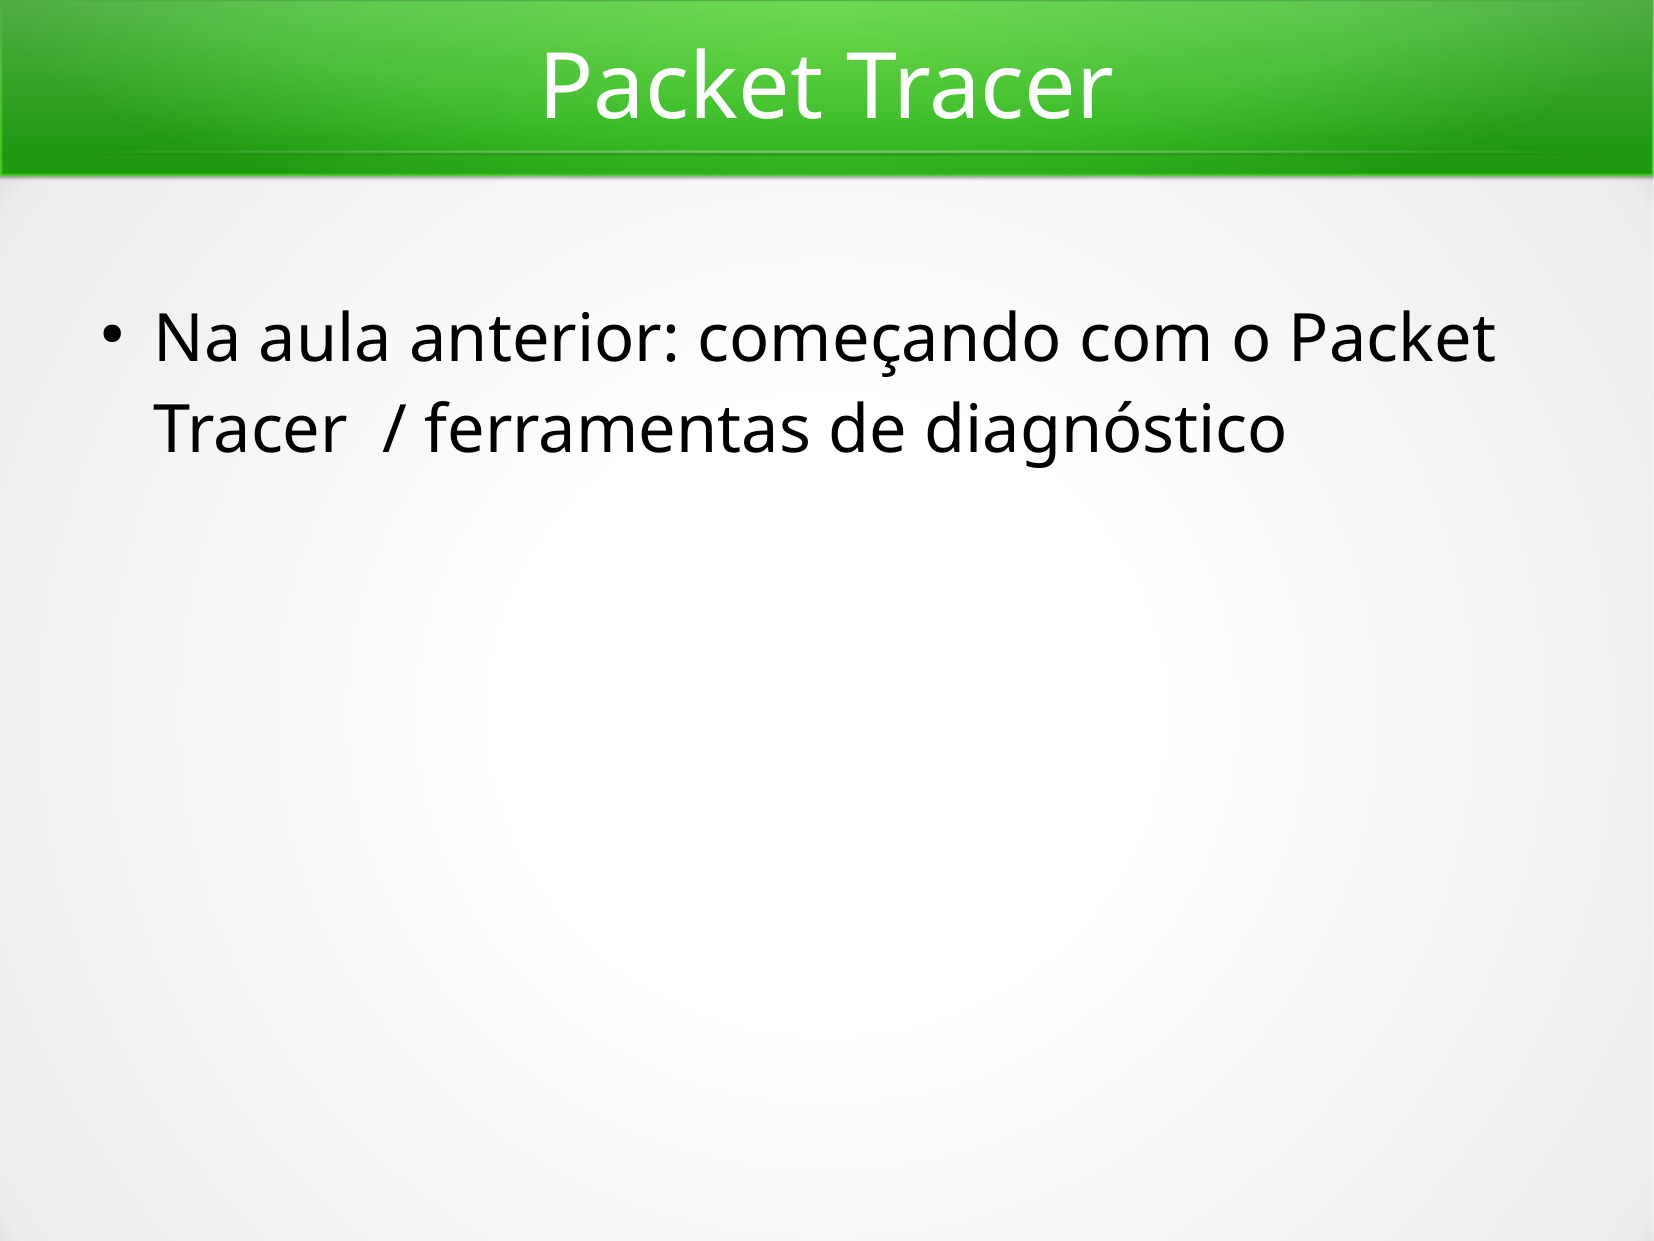

# Packet Tracer
Na aula anterior: começando com o Packet Tracer / ferramentas de diagnóstico